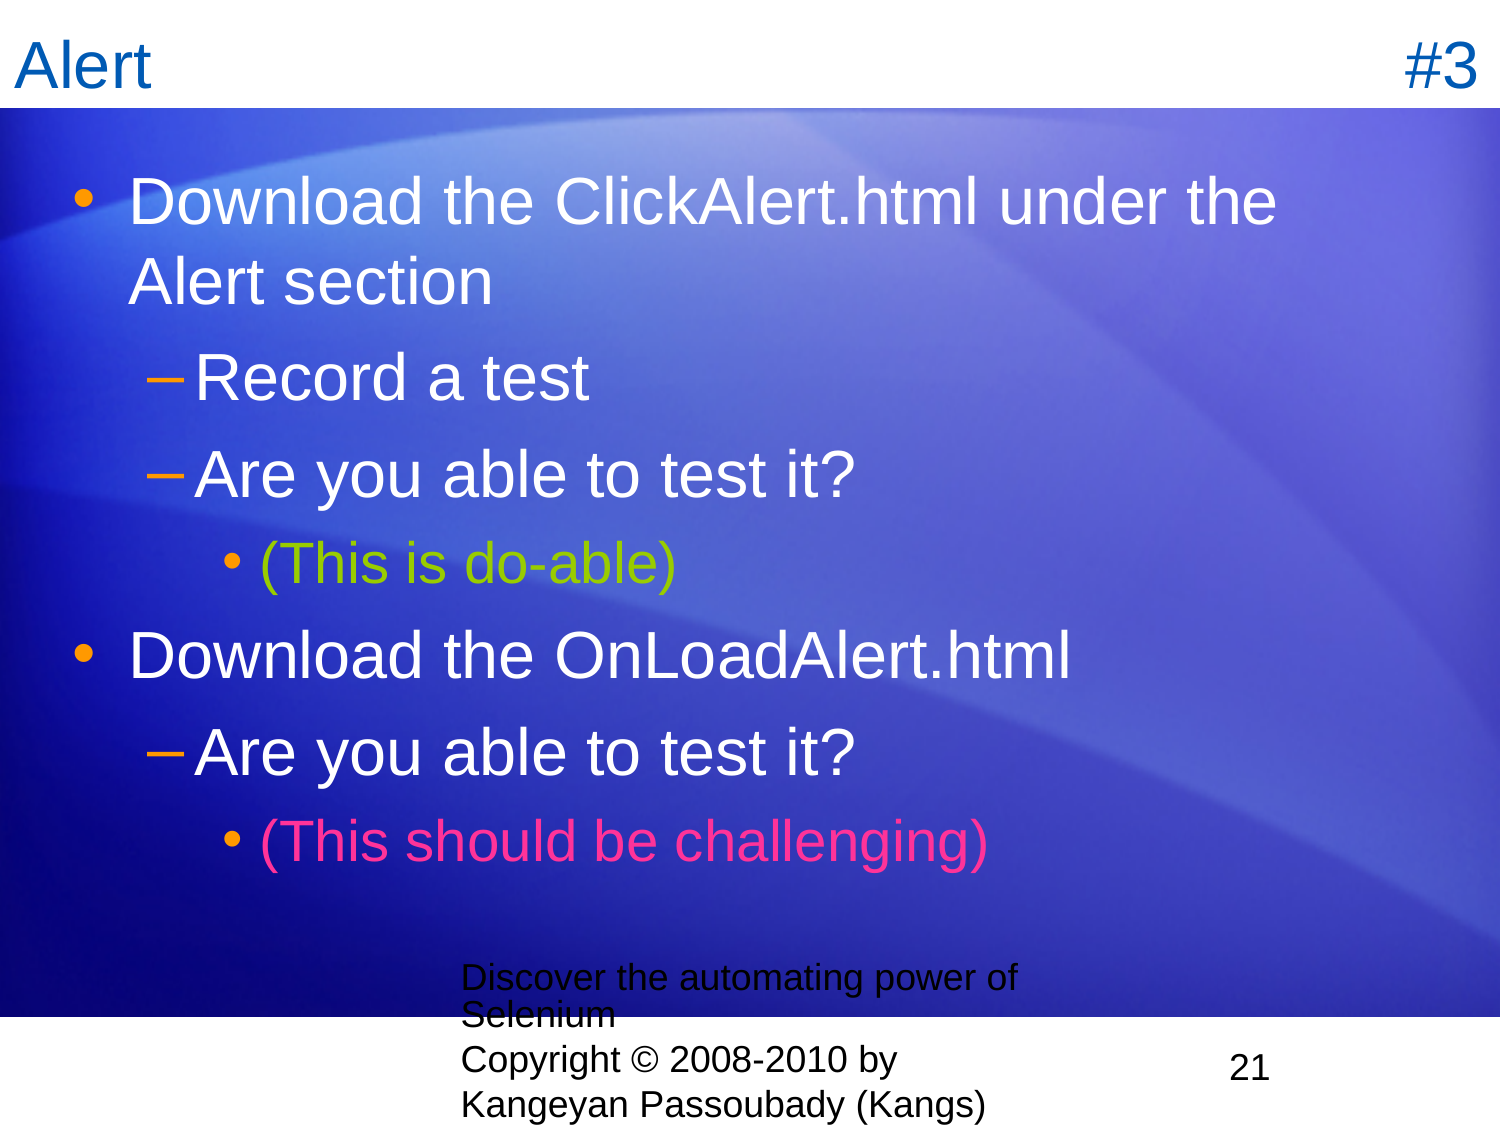

# Alert #3
Download the ClickAlert.html under the Alert section
Record a test
Are you able to test it?
(This is do-able)
Download the OnLoadAlert.html
Are you able to test it?
(This should be challenging)
Discover the automating power of Selenium
21